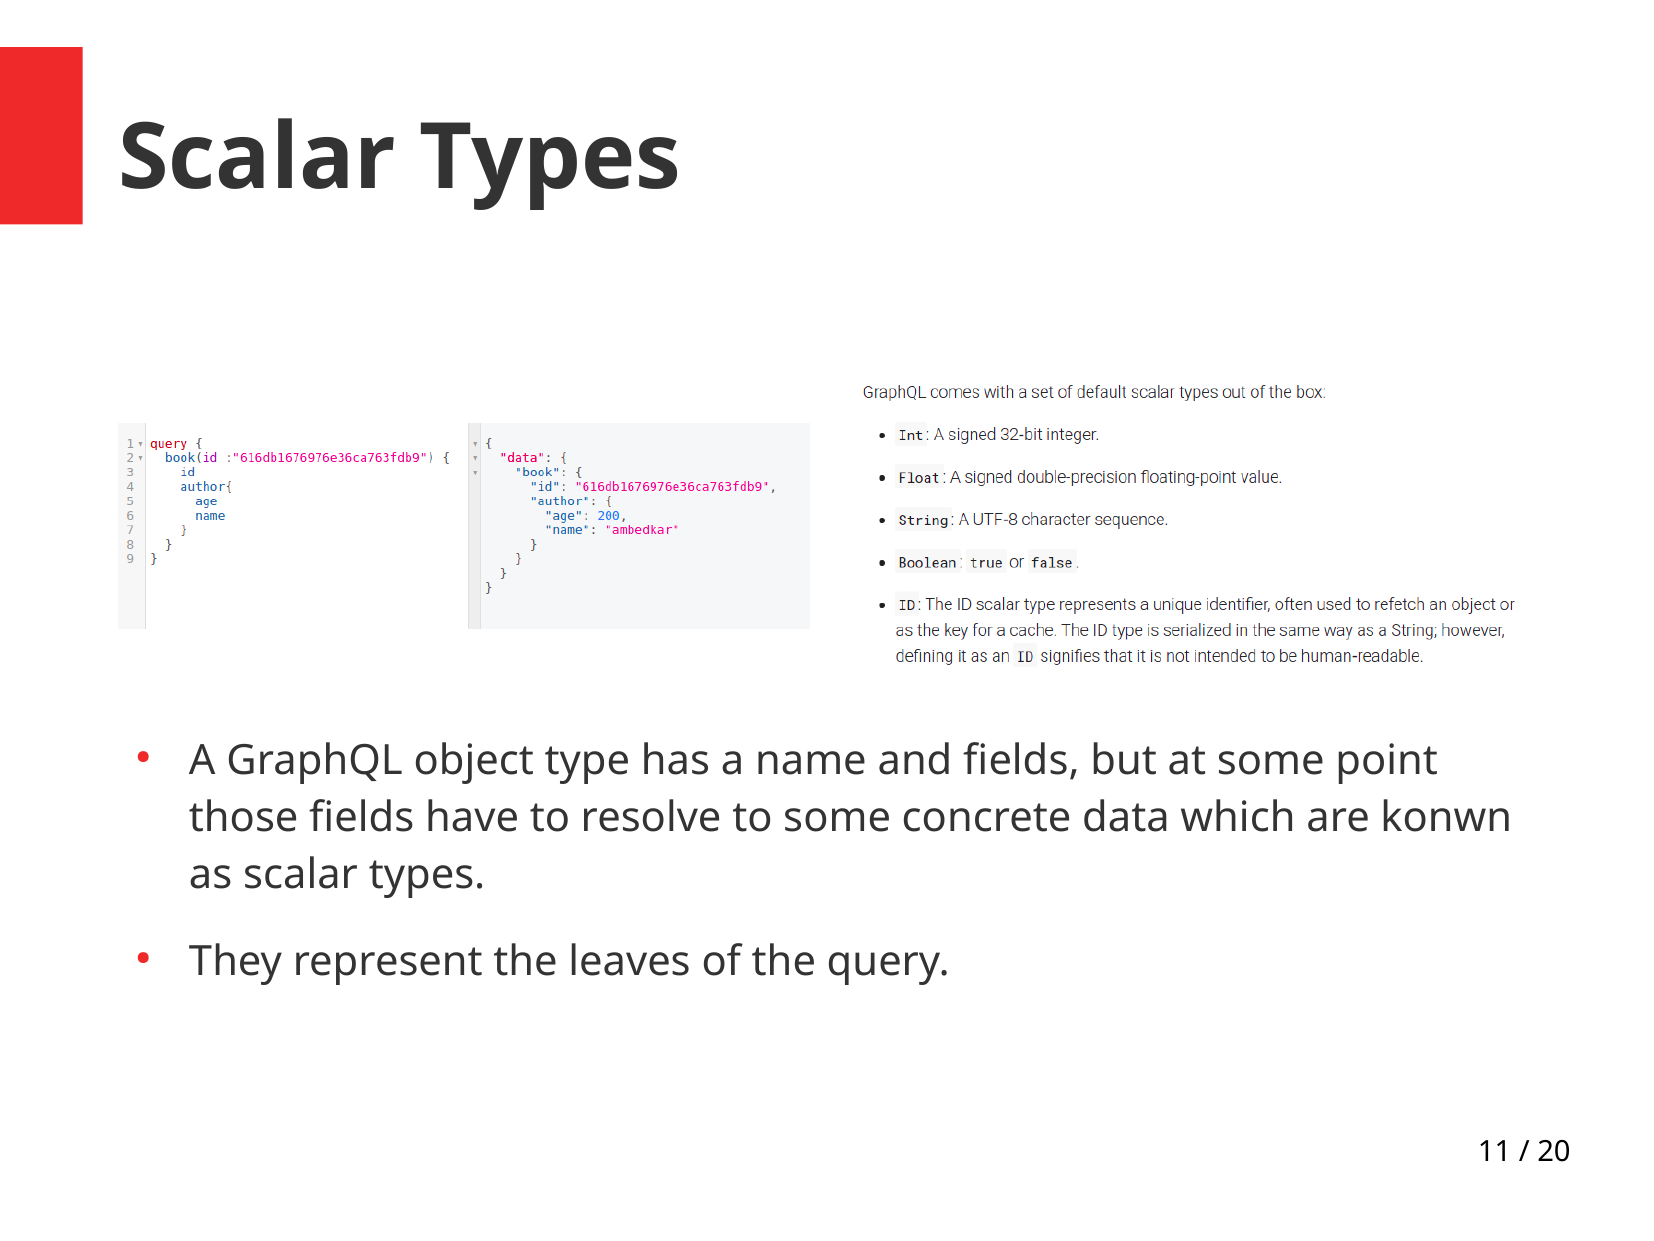

# Scalar Types
A GraphQL object type has a name and fields, but at some point those fields have to resolve to some concrete data which are konwn as scalar types.
They represent the leaves of the query.
11